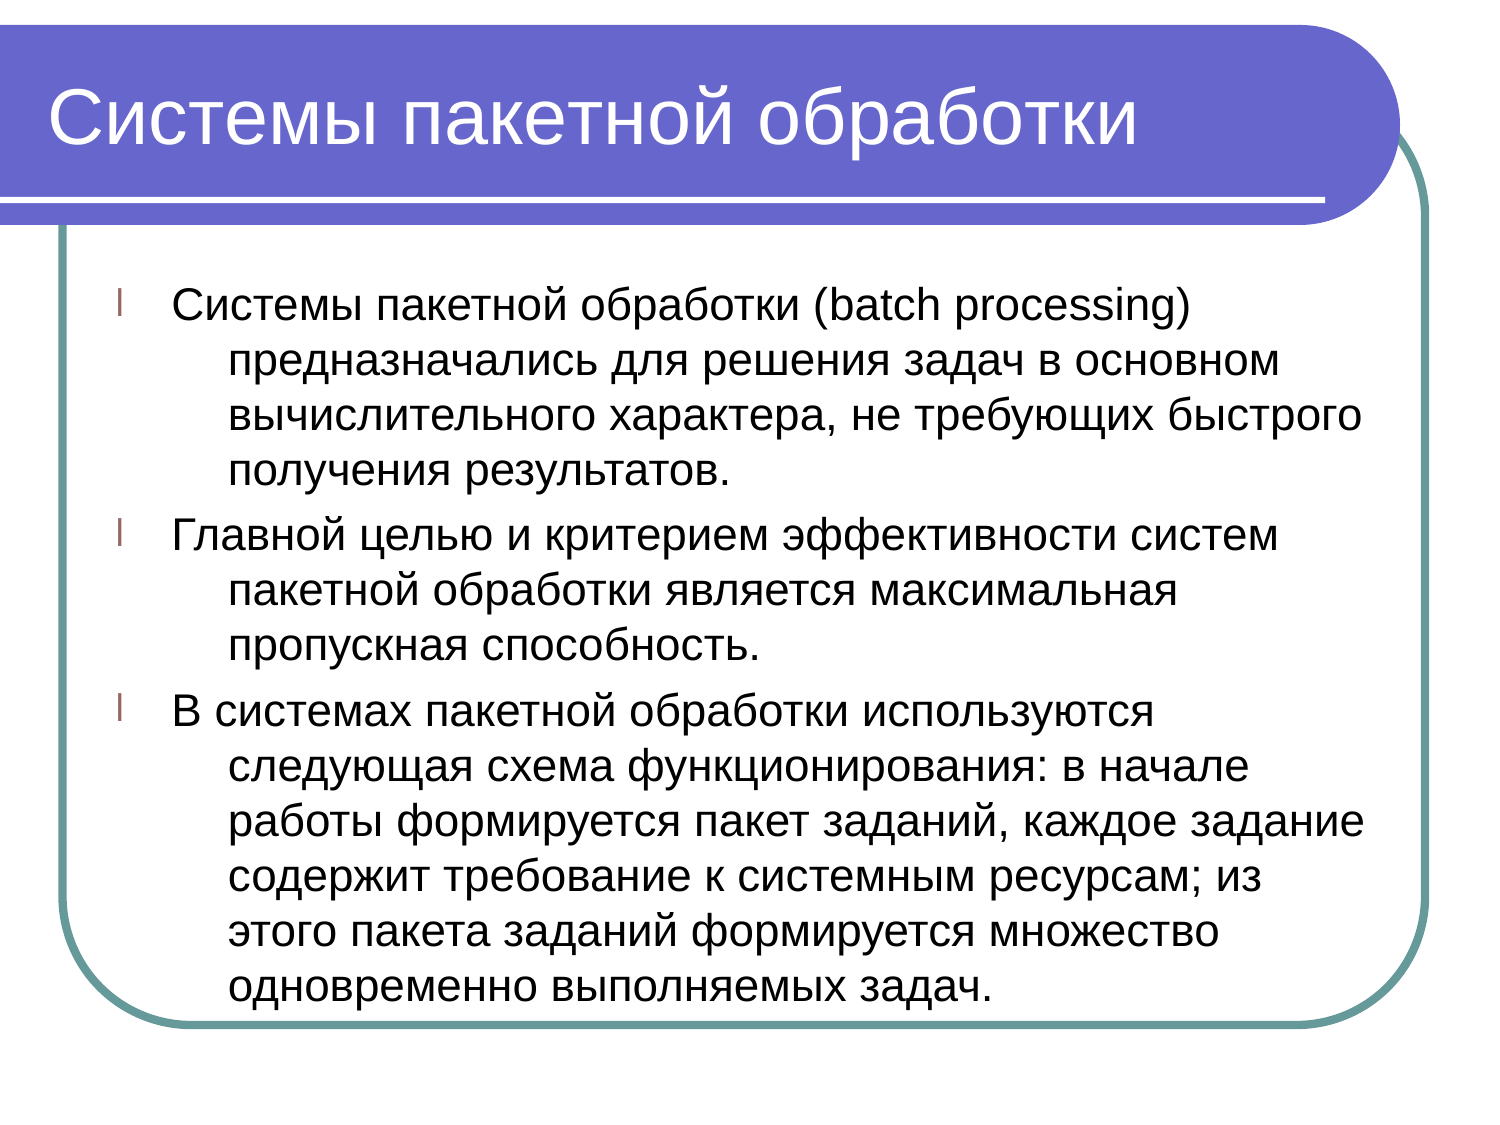

# Системы пакетной обработки
Системы пакетной обработки (batch processing) предназначались для решения задач в основном вычислительного характера, не требующих быстрого получения результатов.
Главной целью и критерием эффективности систем пакетной обработки является максимальная пропускная способность.
В системах пакетной обработки используются следующая схема функционирования: в начале работы формируется пакет заданий, каждое задание содержит требование к системным ресурсам; из этого пакета заданий формируется множество одновременно выполняемых задач.